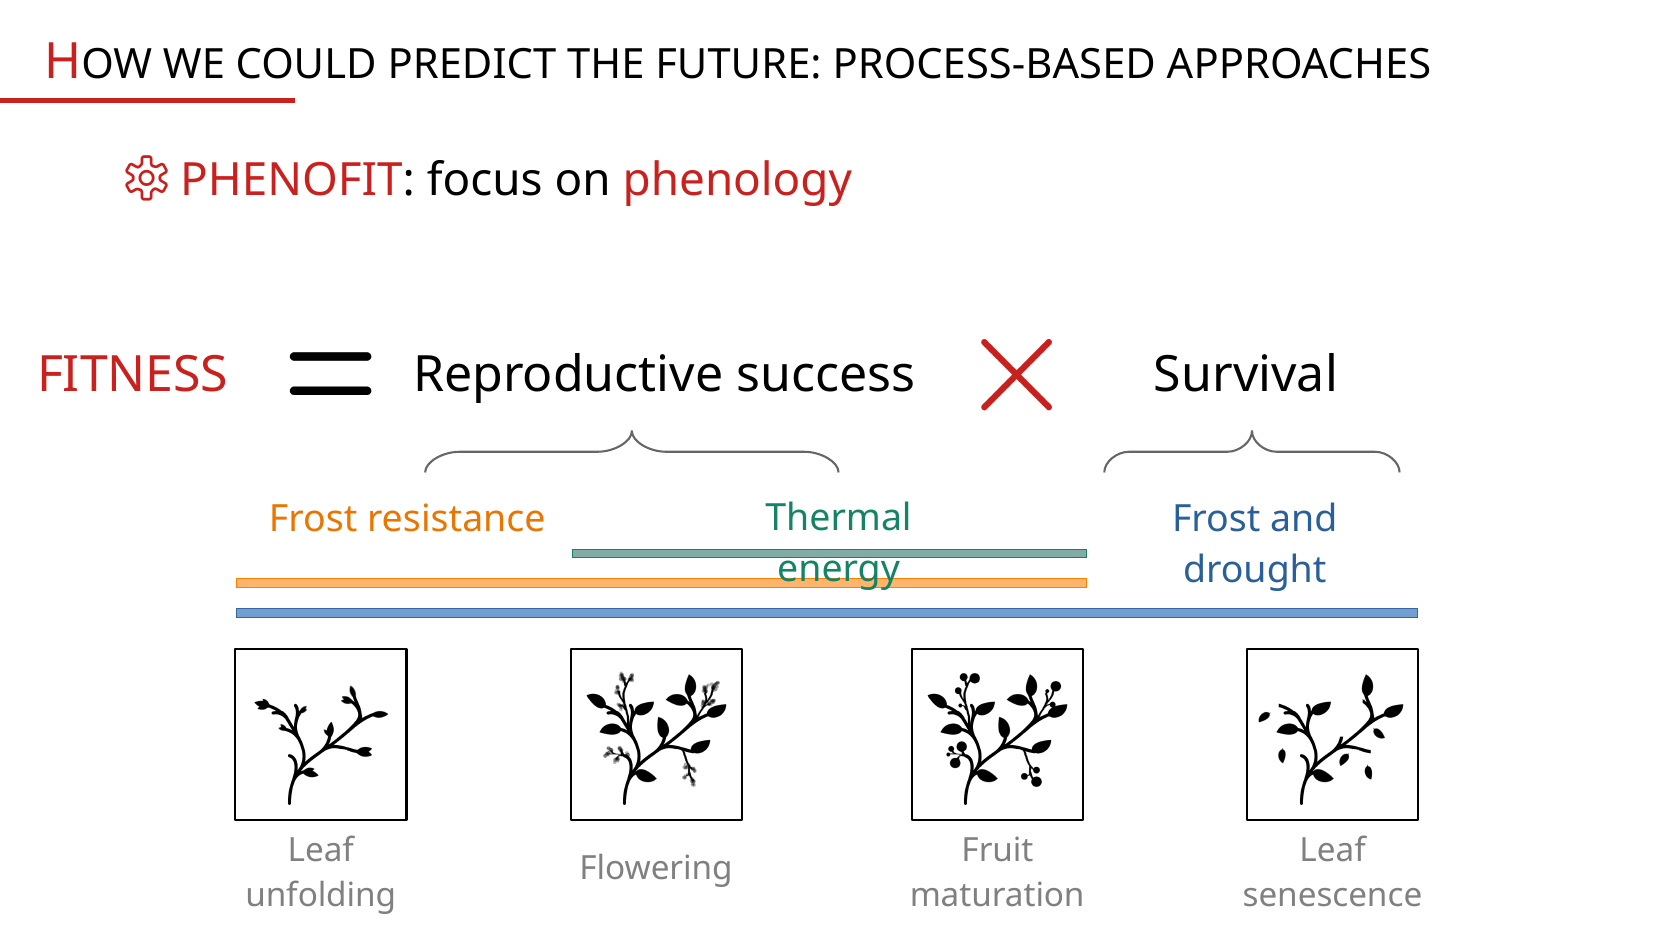

HOW WE COULD PREDICT THE FUTURE: PROCESS-BASED APPROACHES
PHENOFIT: focus on phenology
Reproductive success
Survival
FITNESS
Thermal energy
Frost resistance
Frost and drought
Leaf unfolding
Fruit maturation
Leaf senescence
Flowering